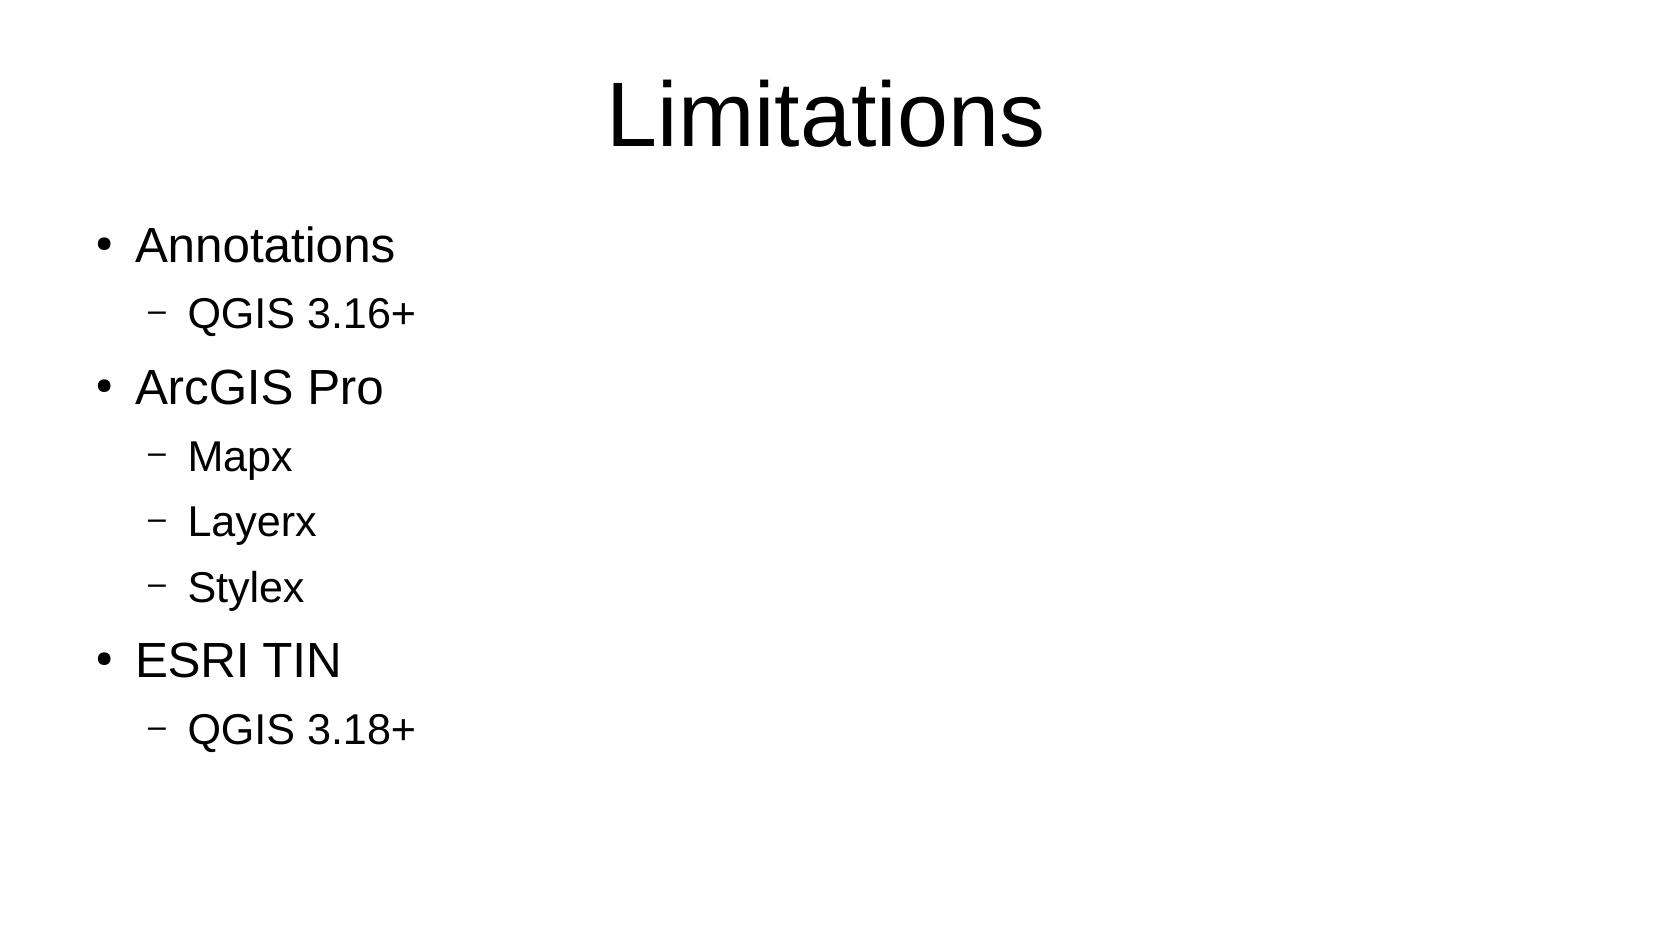

# Limitations
Annotations
QGIS 3.16+
ArcGIS Pro
Mapx
Layerx
Stylex
ESRI TIN
QGIS 3.18+